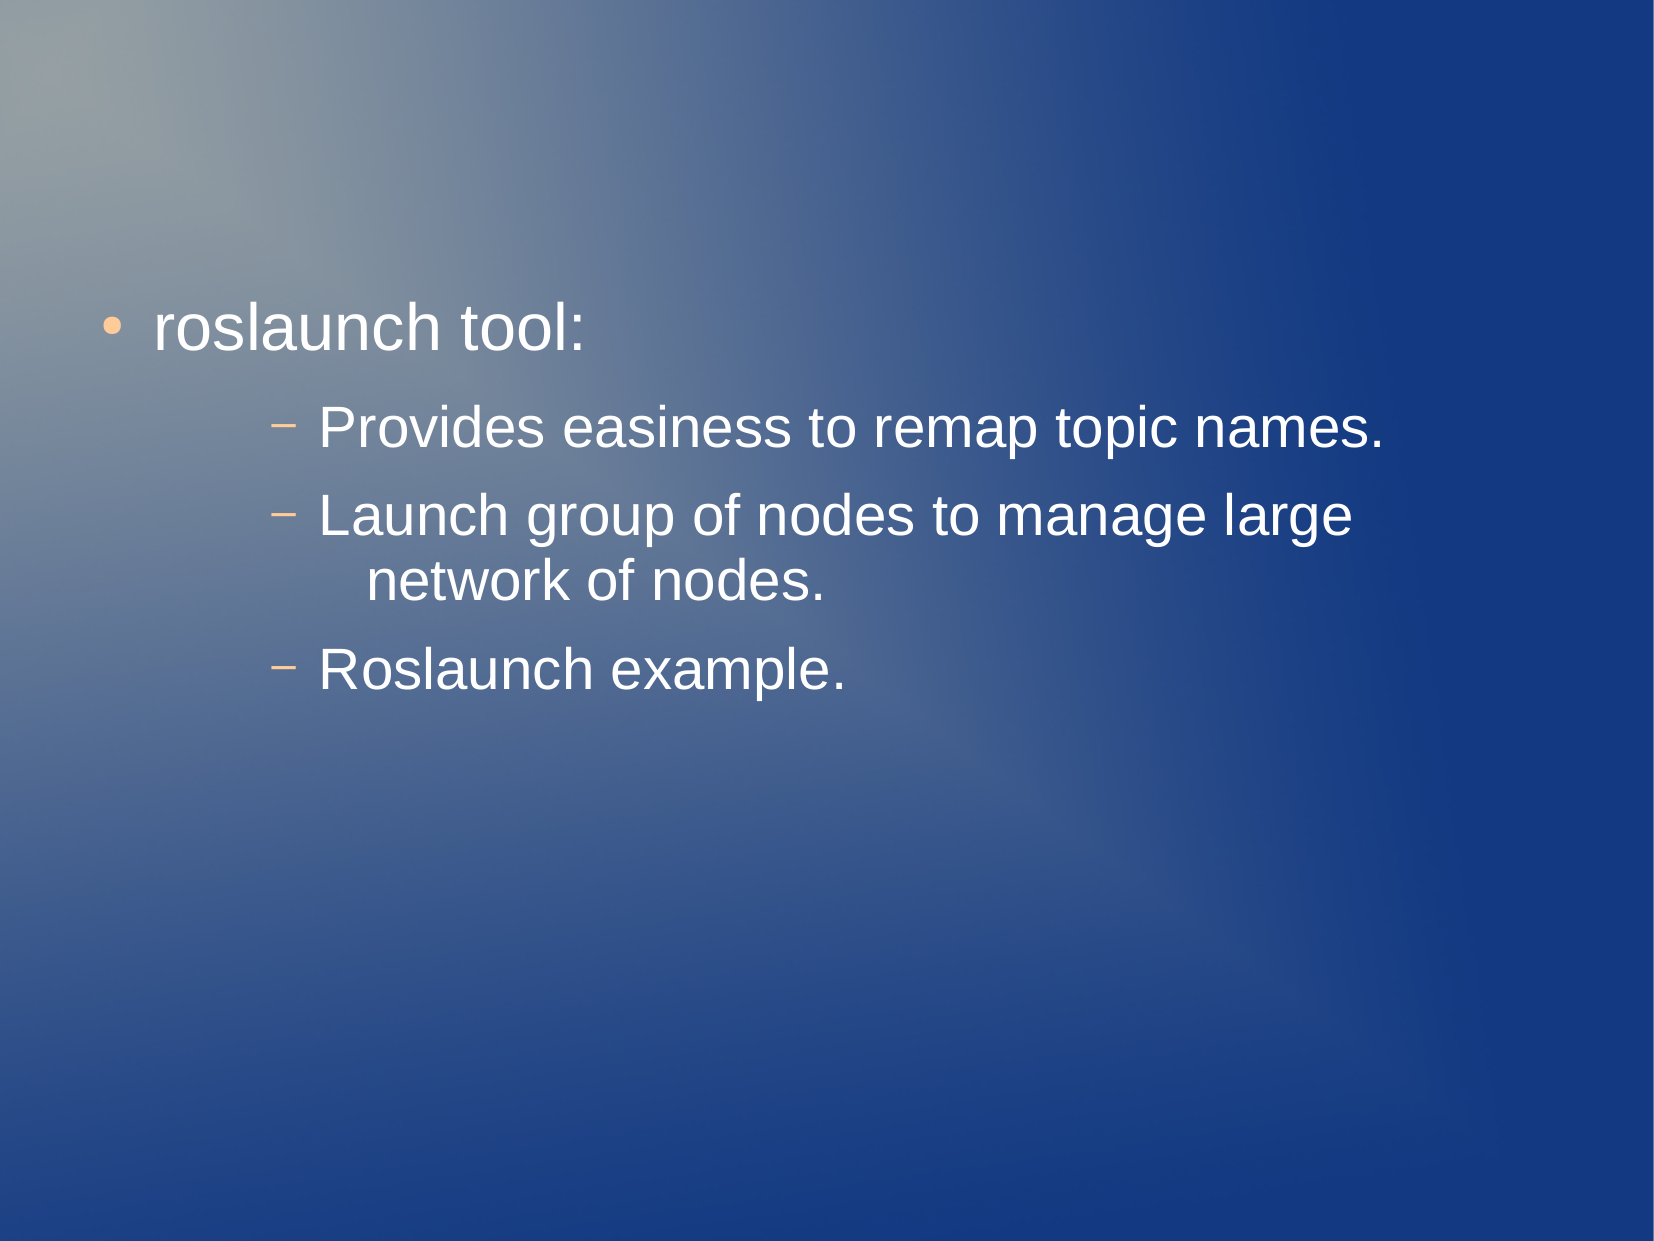

#
roslaunch tool:
Provides easiness to remap topic names.
Launch group of nodes to manage large network of nodes.
Roslaunch example.